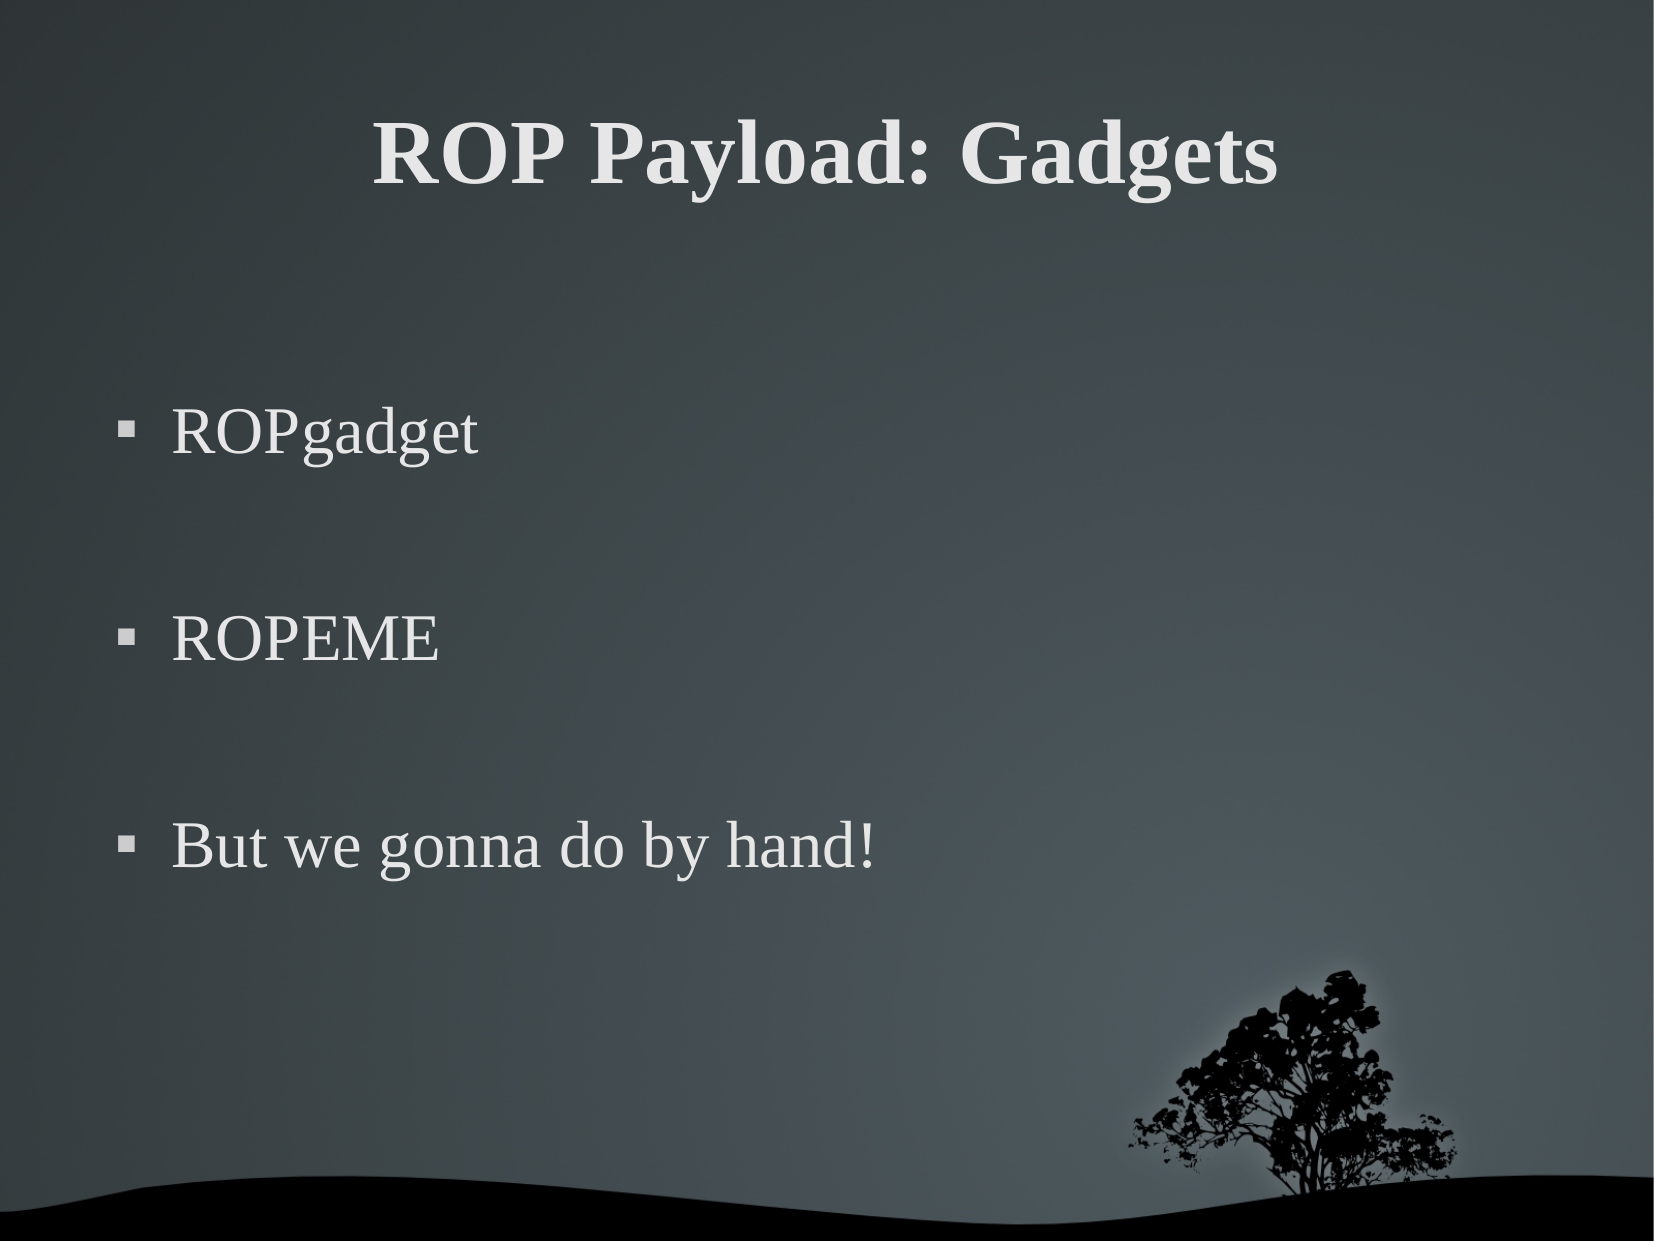

# ROP Payload: Gadgets
ROPgadget
ROPEME
But we gonna do by hand!